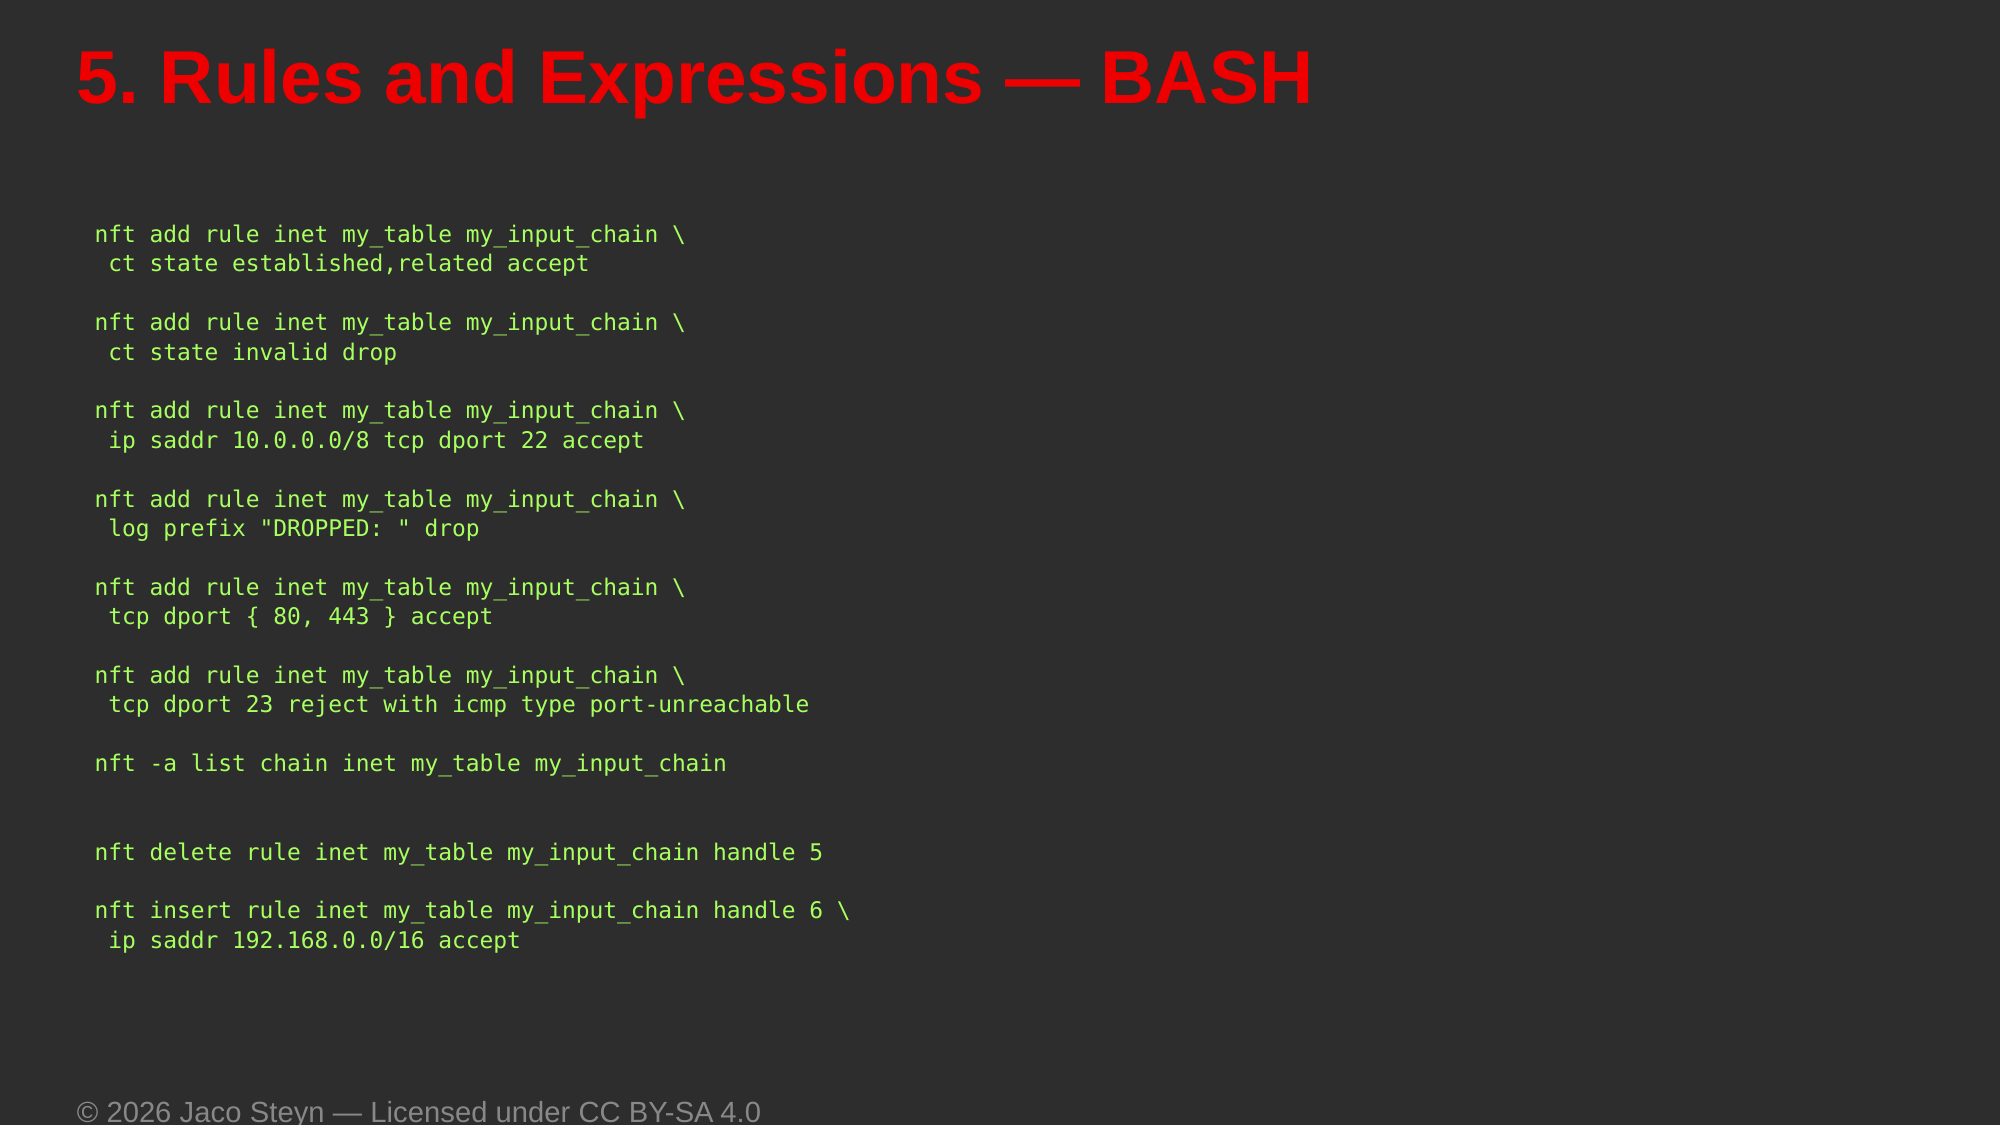

5. Rules and Expressions — BASH
nft add rule inet my_table my_input_chain \
 ct state established,related accept
nft add rule inet my_table my_input_chain \
 ct state invalid drop
nft add rule inet my_table my_input_chain \
 ip saddr 10.0.0.0/8 tcp dport 22 accept
nft add rule inet my_table my_input_chain \
 log prefix "DROPPED: " drop
nft add rule inet my_table my_input_chain \
 tcp dport { 80, 443 } accept
nft add rule inet my_table my_input_chain \
 tcp dport 23 reject with icmp type port-unreachable
nft -a list chain inet my_table my_input_chain
nft delete rule inet my_table my_input_chain handle 5
nft insert rule inet my_table my_input_chain handle 6 \
 ip saddr 192.168.0.0/16 accept
© 2026 Jaco Steyn — Licensed under CC BY-SA 4.0